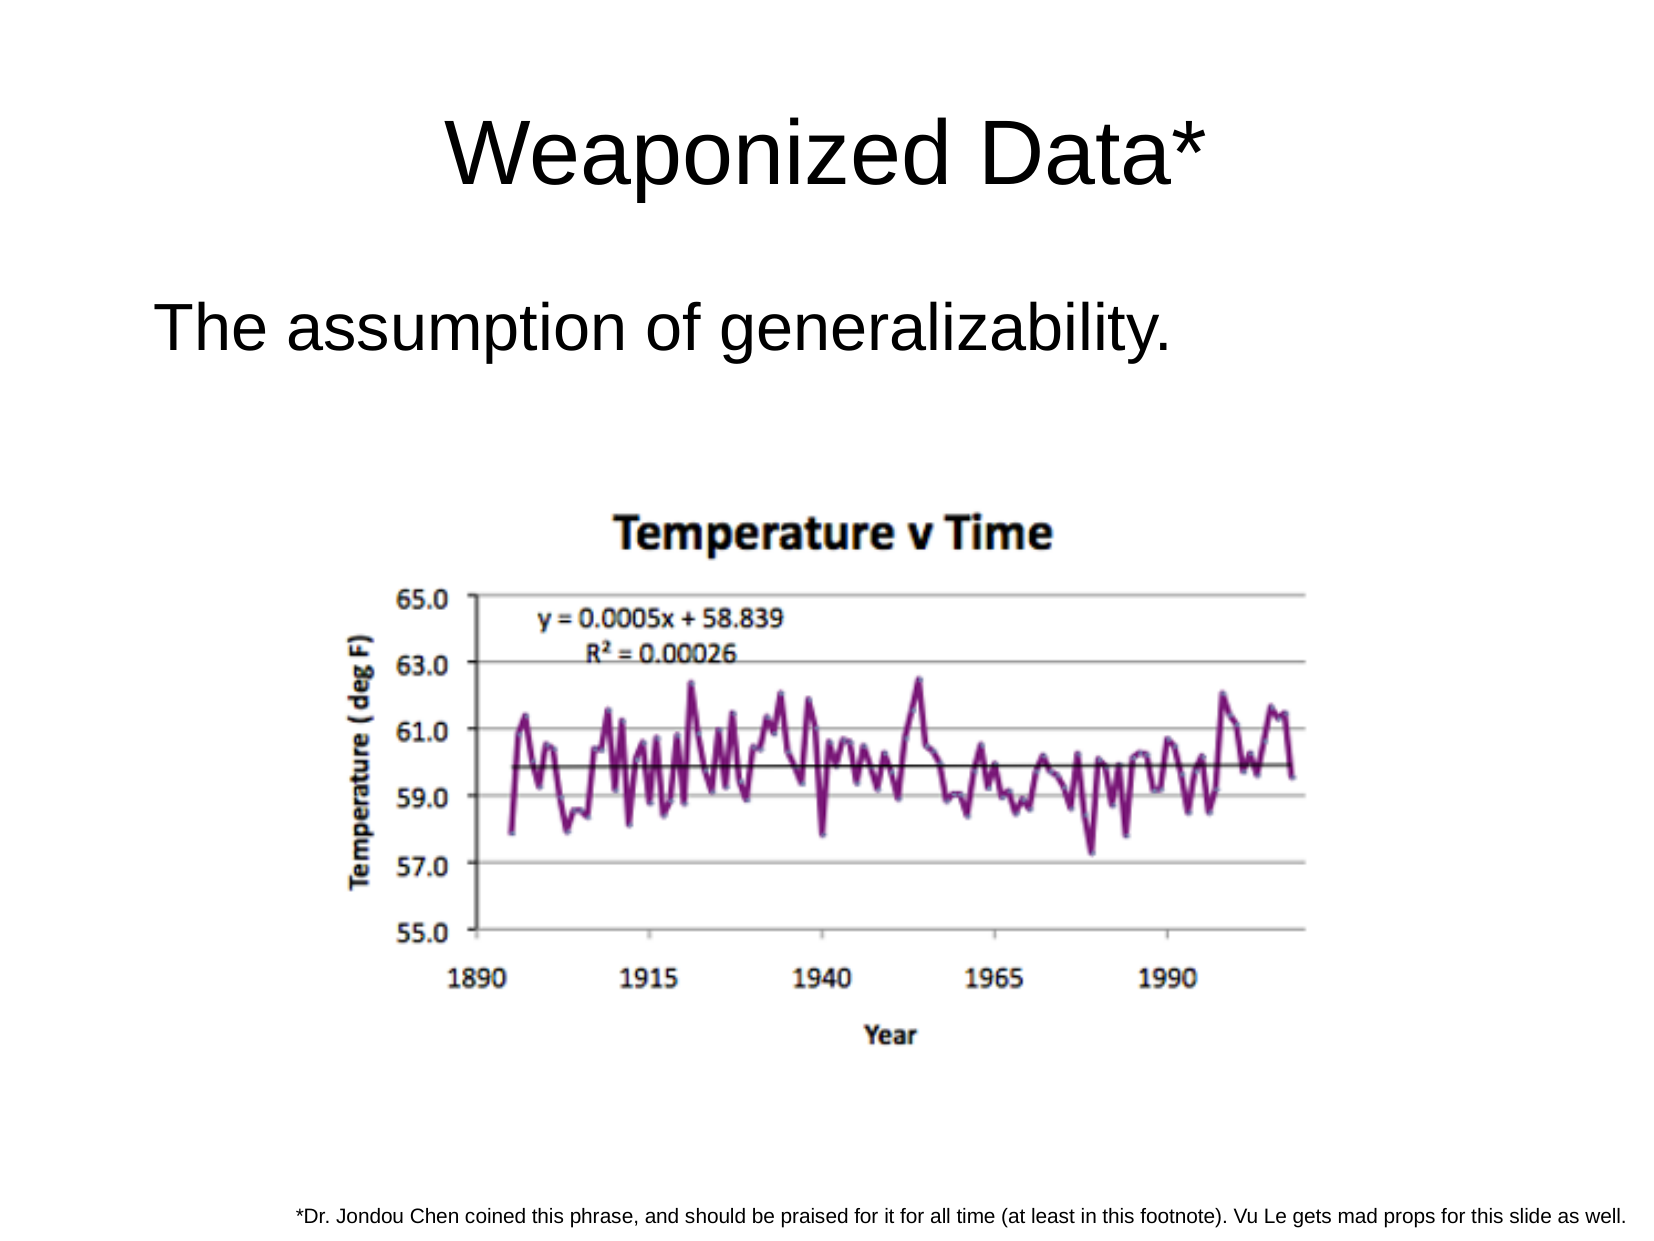

# Weaponized Data*
The assumption of generalizability.
*Dr. Jondou Chen coined this phrase, and should be praised for it for all time (at least in this footnote). Vu Le gets mad props for this slide as well.